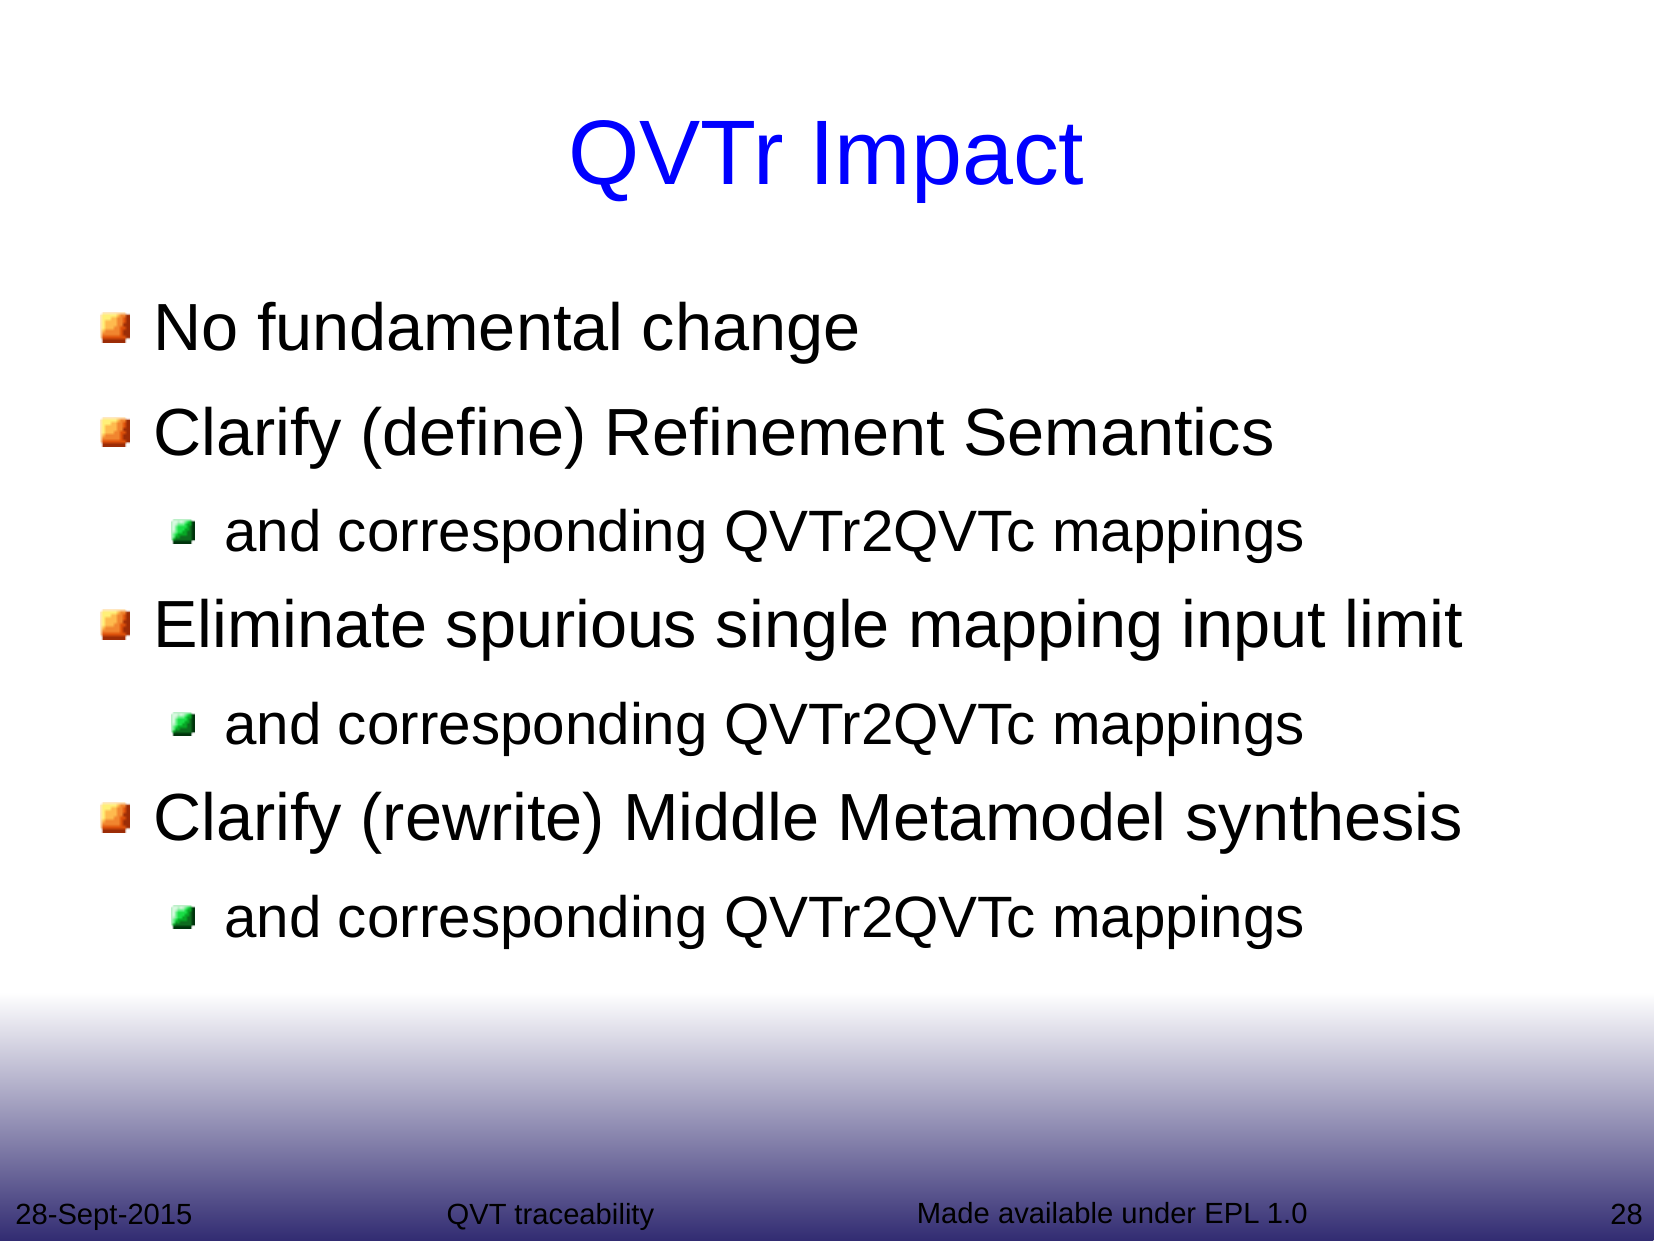

# QVTr Impact
No fundamental change
Clarify (define) Refinement Semantics
and corresponding QVTr2QVTc mappings
Eliminate spurious single mapping input limit
and corresponding QVTr2QVTc mappings
Clarify (rewrite) Middle Metamodel synthesis
and corresponding QVTr2QVTc mappings
28-Sept-2015
QVT traceability
28